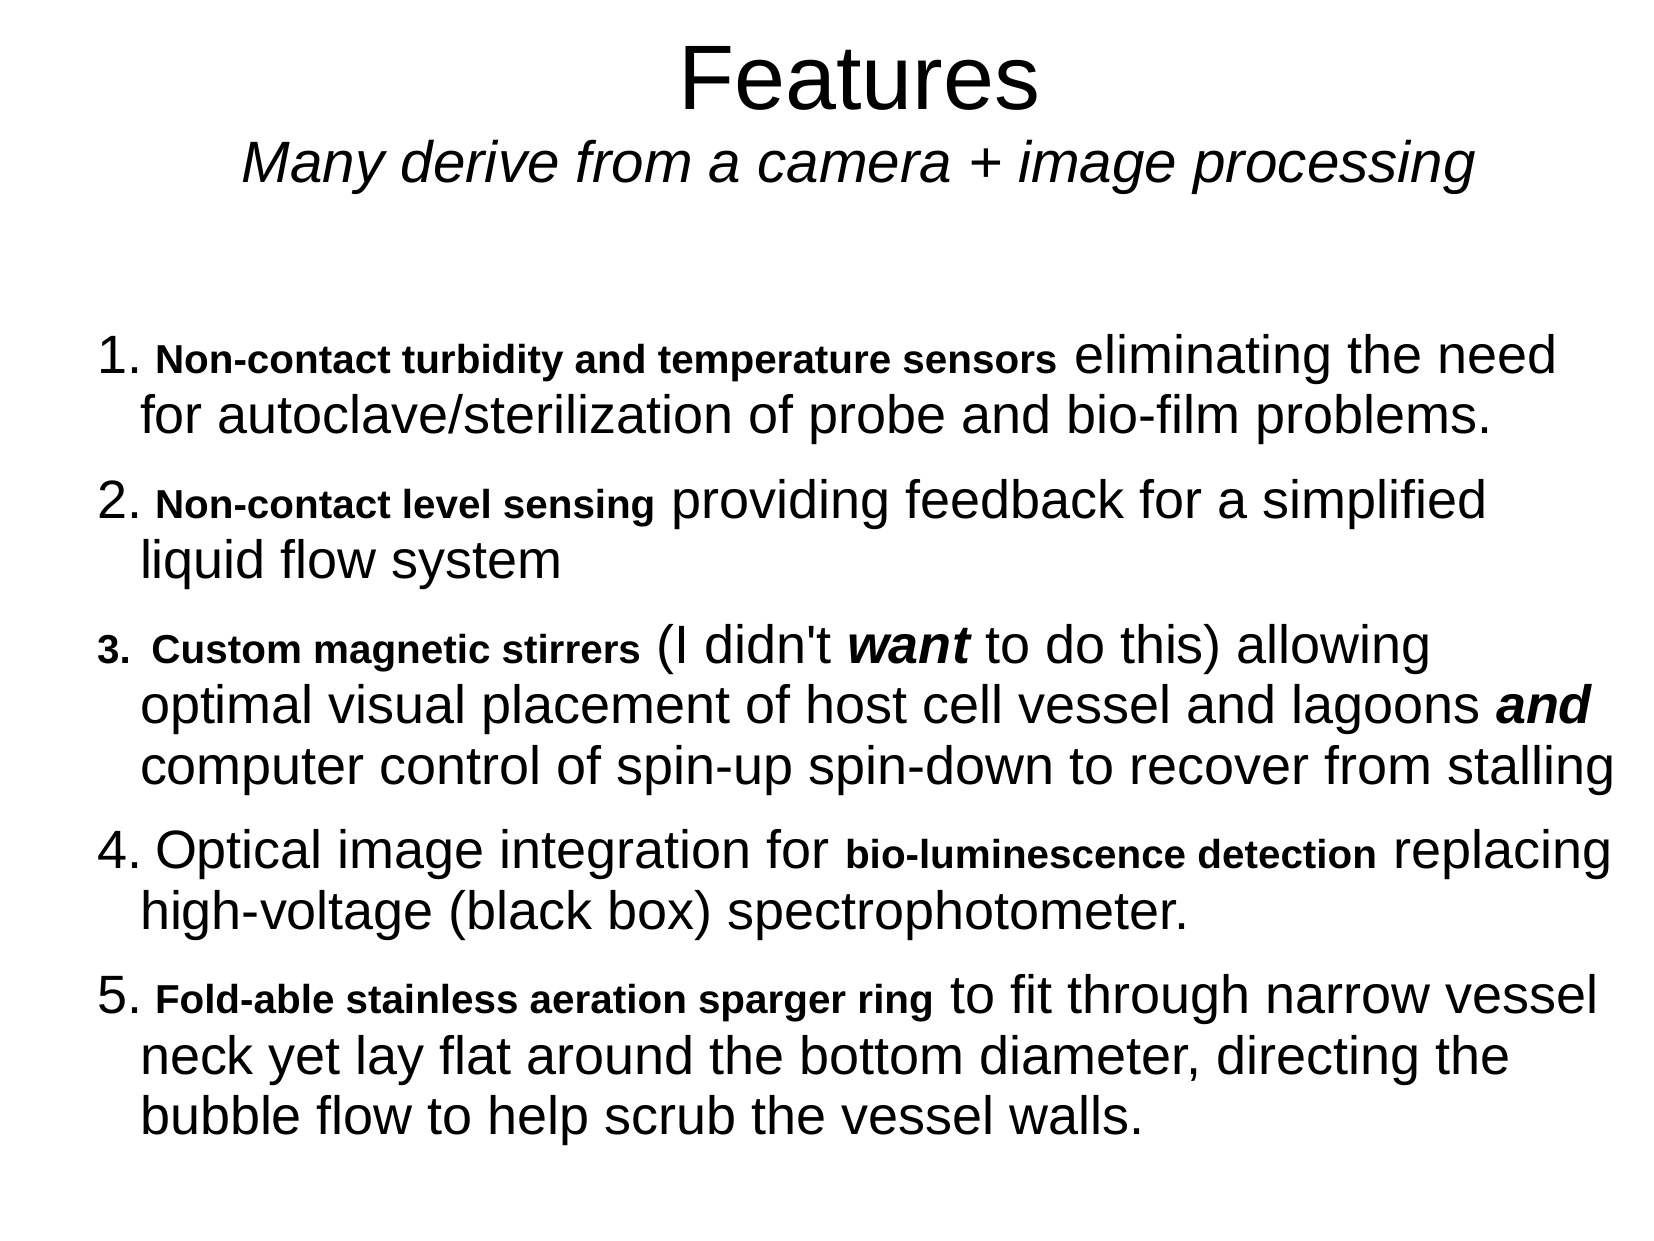

# Features Many derive from a camera + image processing
 Non-contact turbidity and temperature sensors eliminating the need for autoclave/sterilization of probe and bio-film problems.
 Non-contact level sensing providing feedback for a simplified liquid flow system
 Custom magnetic stirrers (I didn't want to do this) allowing optimal visual placement of host cell vessel and lagoons and computer control of spin-up spin-down to recover from stalling
 Optical image integration for bio-luminescence detection replacing high-voltage (black box) spectrophotometer.
 Fold-able stainless aeration sparger ring to fit through narrow vessel neck yet lay flat around the bottom diameter, directing the bubble flow to help scrub the vessel walls.